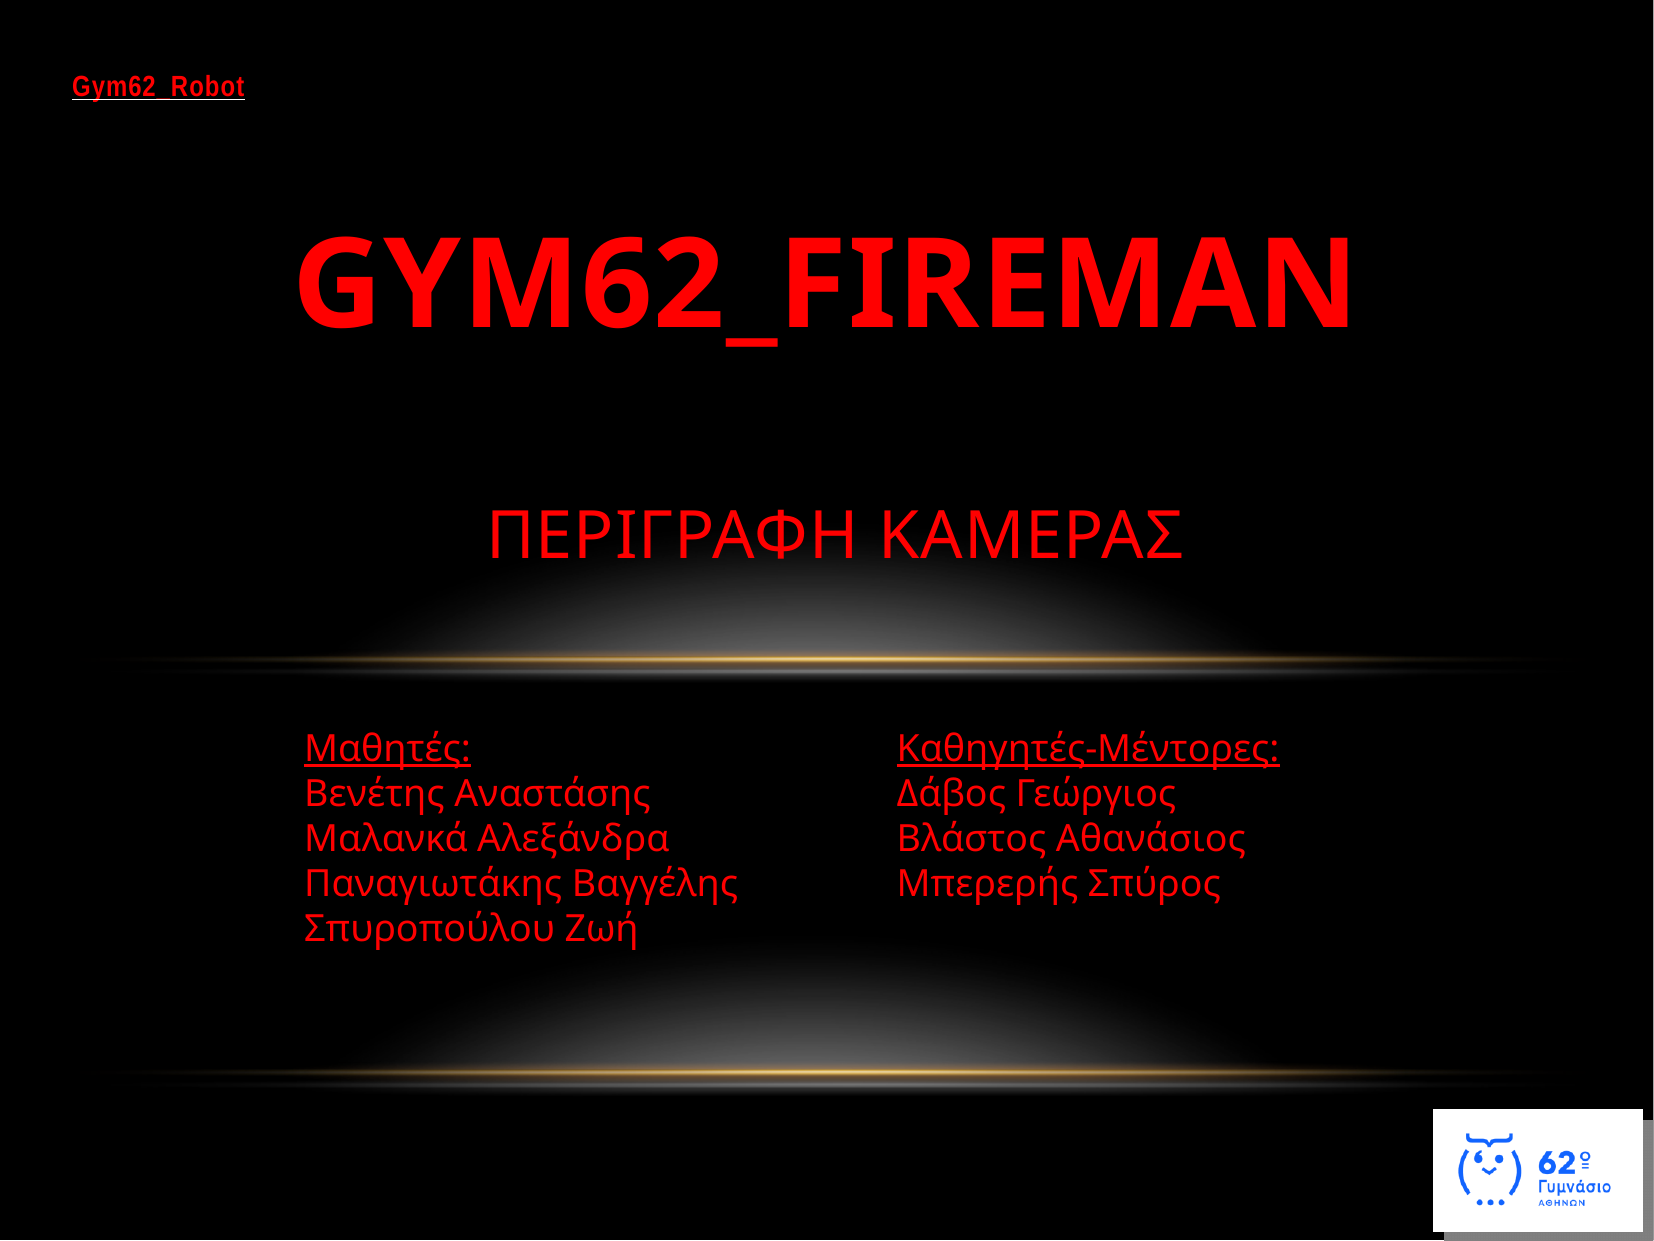

Gym62_Robot
Gym62_FireMan
ΠΕΡΙΓΡΑΦΗ ΚΑΜΕΡΑΣ
Μαθητές:
Βενέτης Αναστάσης
Μαλανκά Αλεξάνδρα
Παναγιωτάκης Βαγγέλης
Σπυροπούλου Ζωή
Καθηγητές-Μέντορες:
Δάβος Γεώργιος
Βλάστος Αθανάσιος
Μπερερής Σπύρος